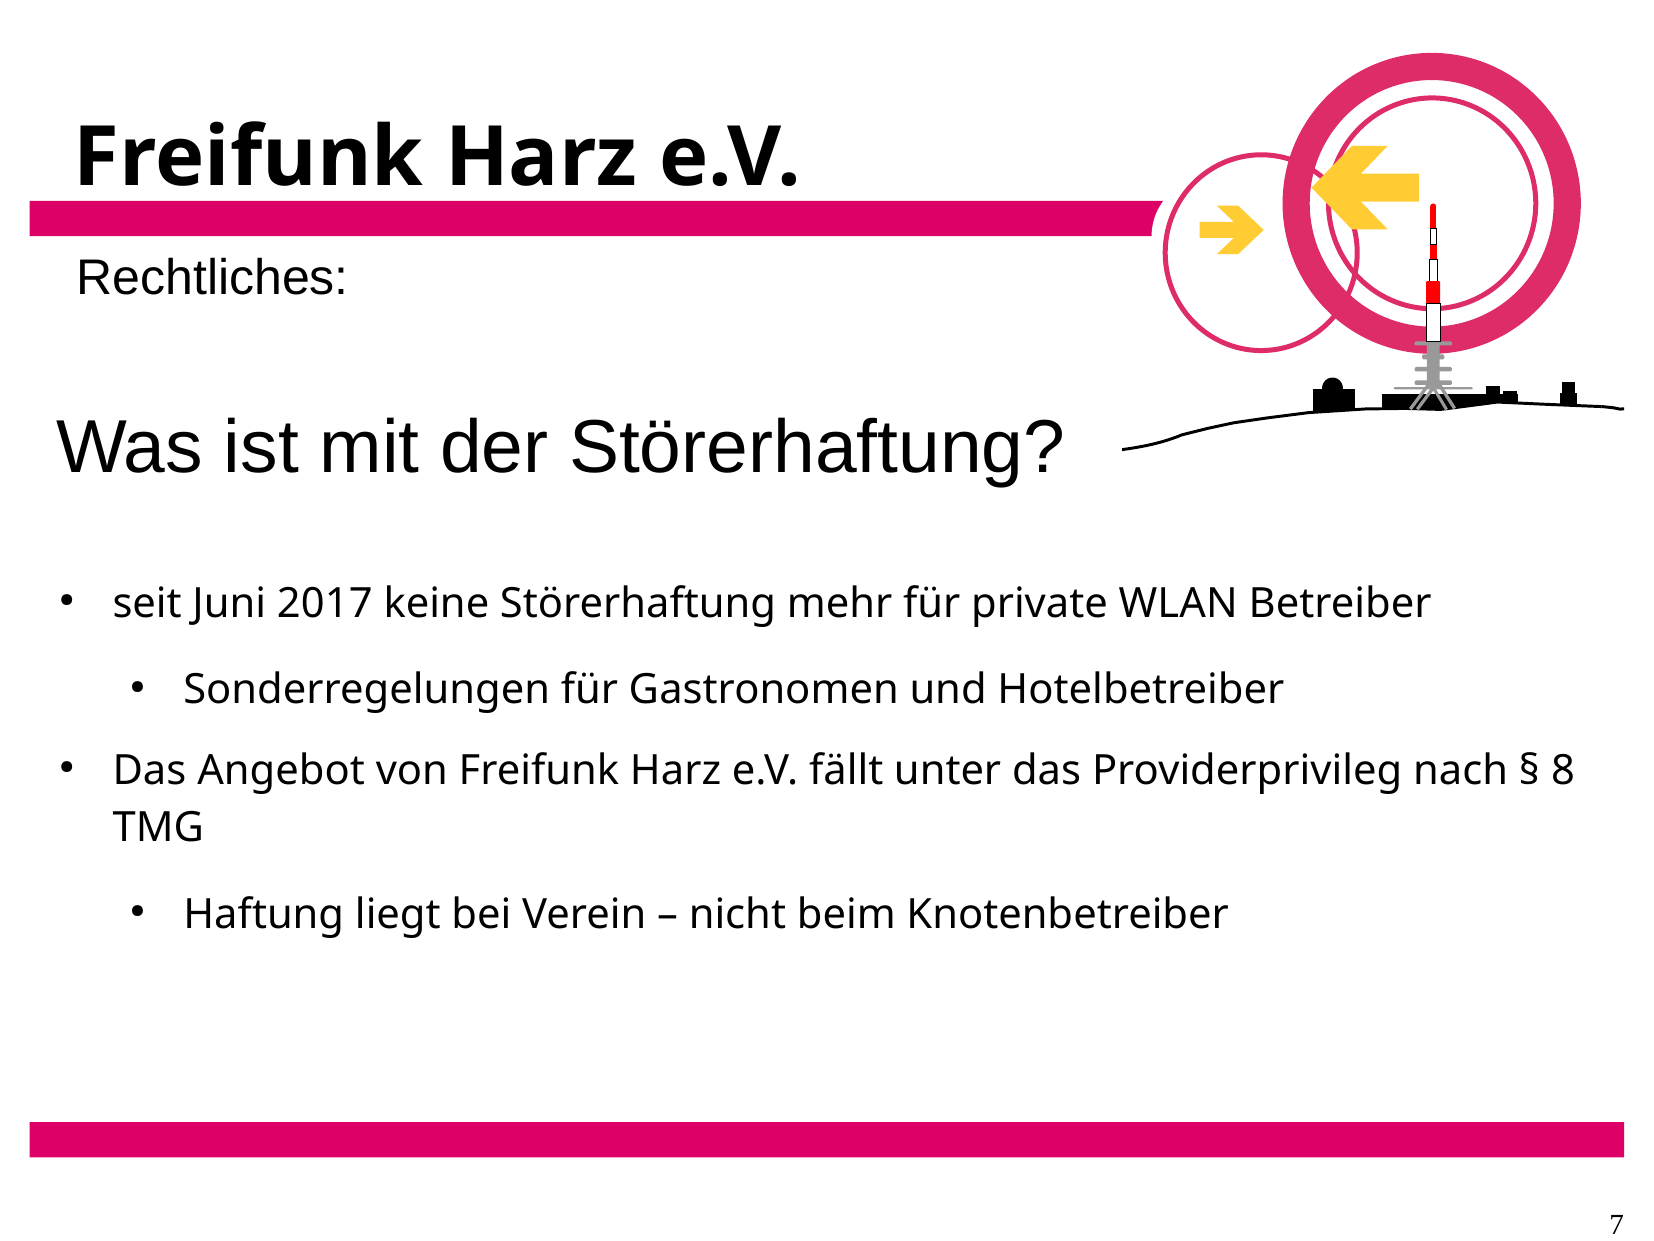

Rechtliches:
# Was ist mit der Störerhaftung?
seit Juni 2017 keine Störerhaftung mehr für private WLAN Betreiber
Sonderregelungen für Gastronomen und Hotelbetreiber
Das Angebot von Freifunk Harz e.V. fällt unter das Providerprivileg nach § 8 TMG
Haftung liegt bei Verein – nicht beim Knotenbetreiber
stellt sich vor
7